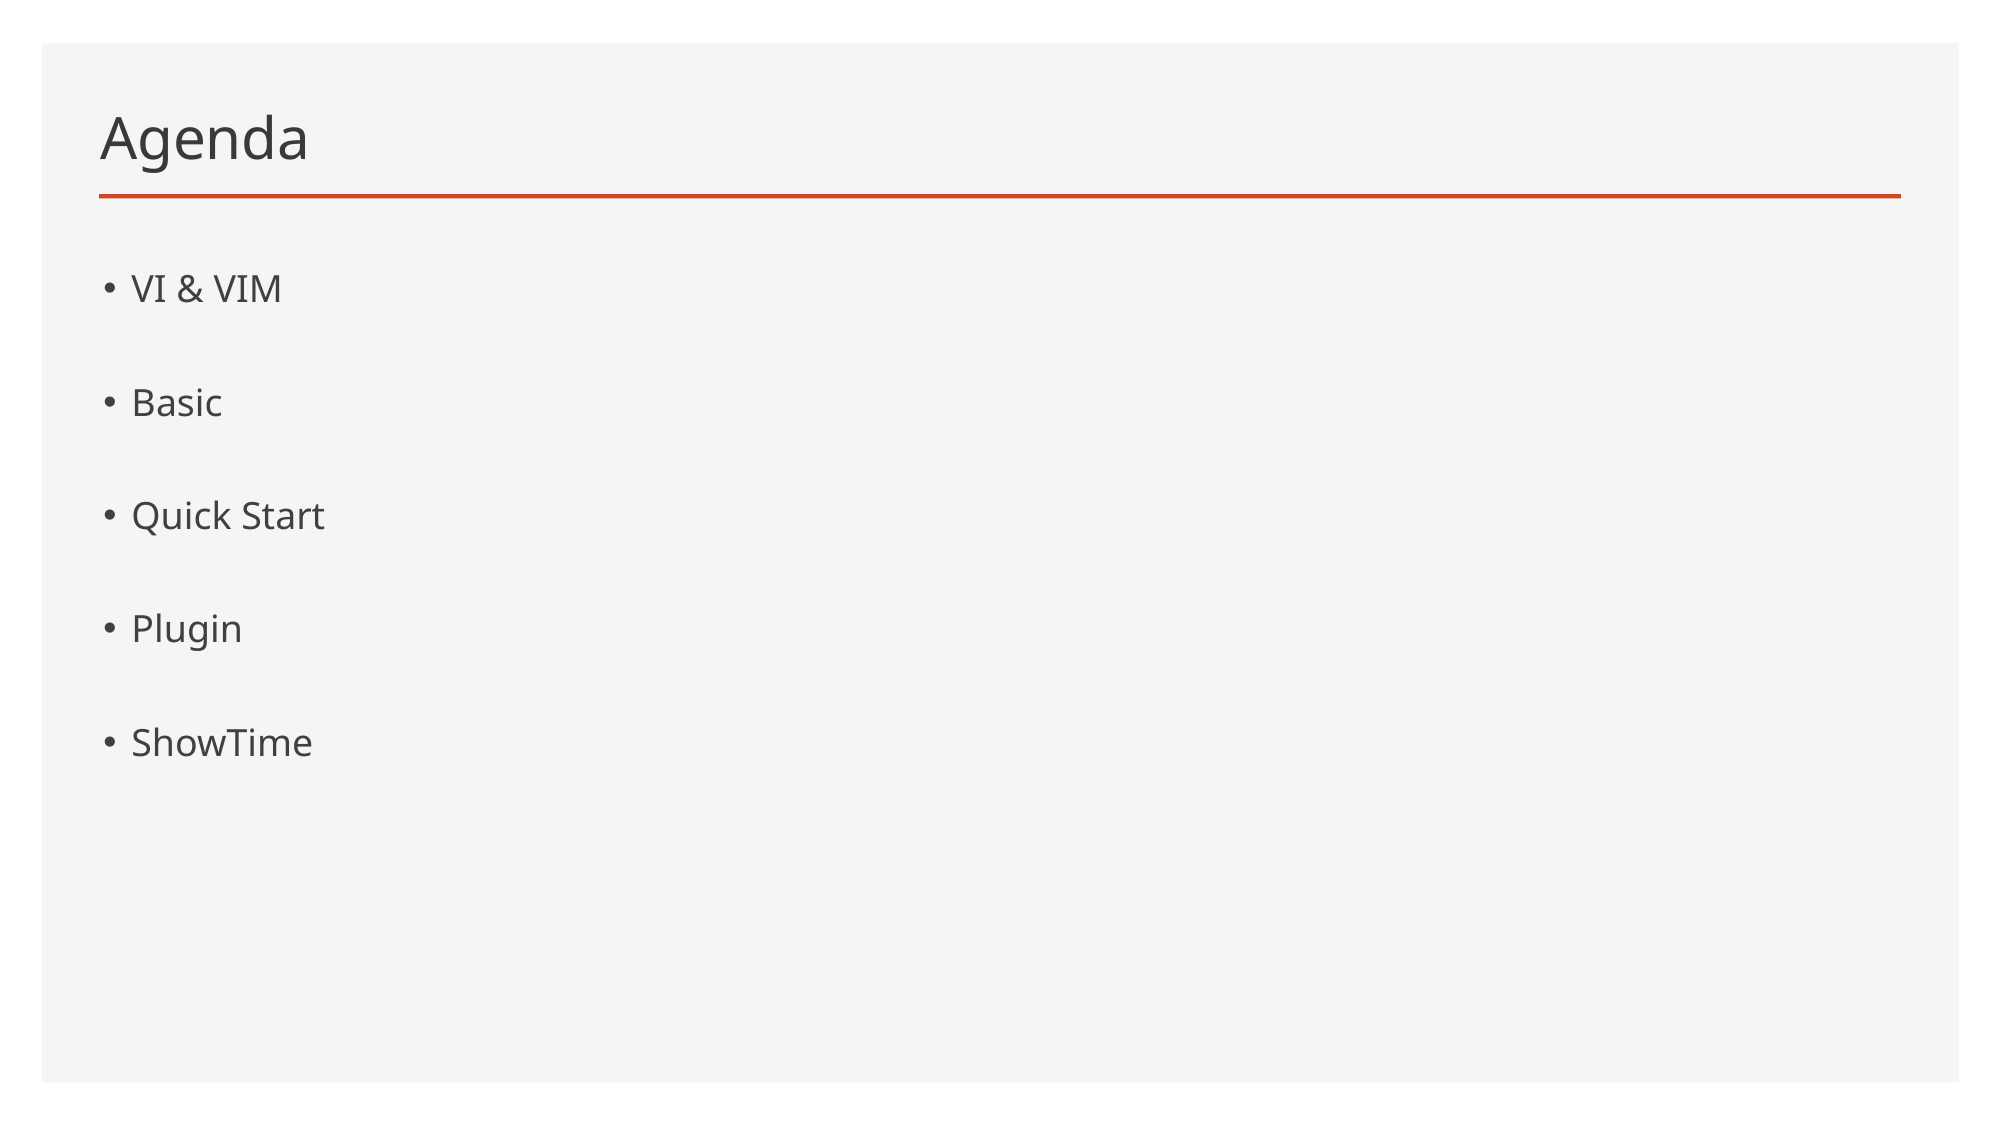

Agenda
VI & VIM
Basic
Quick Start
Plugin
ShowTime